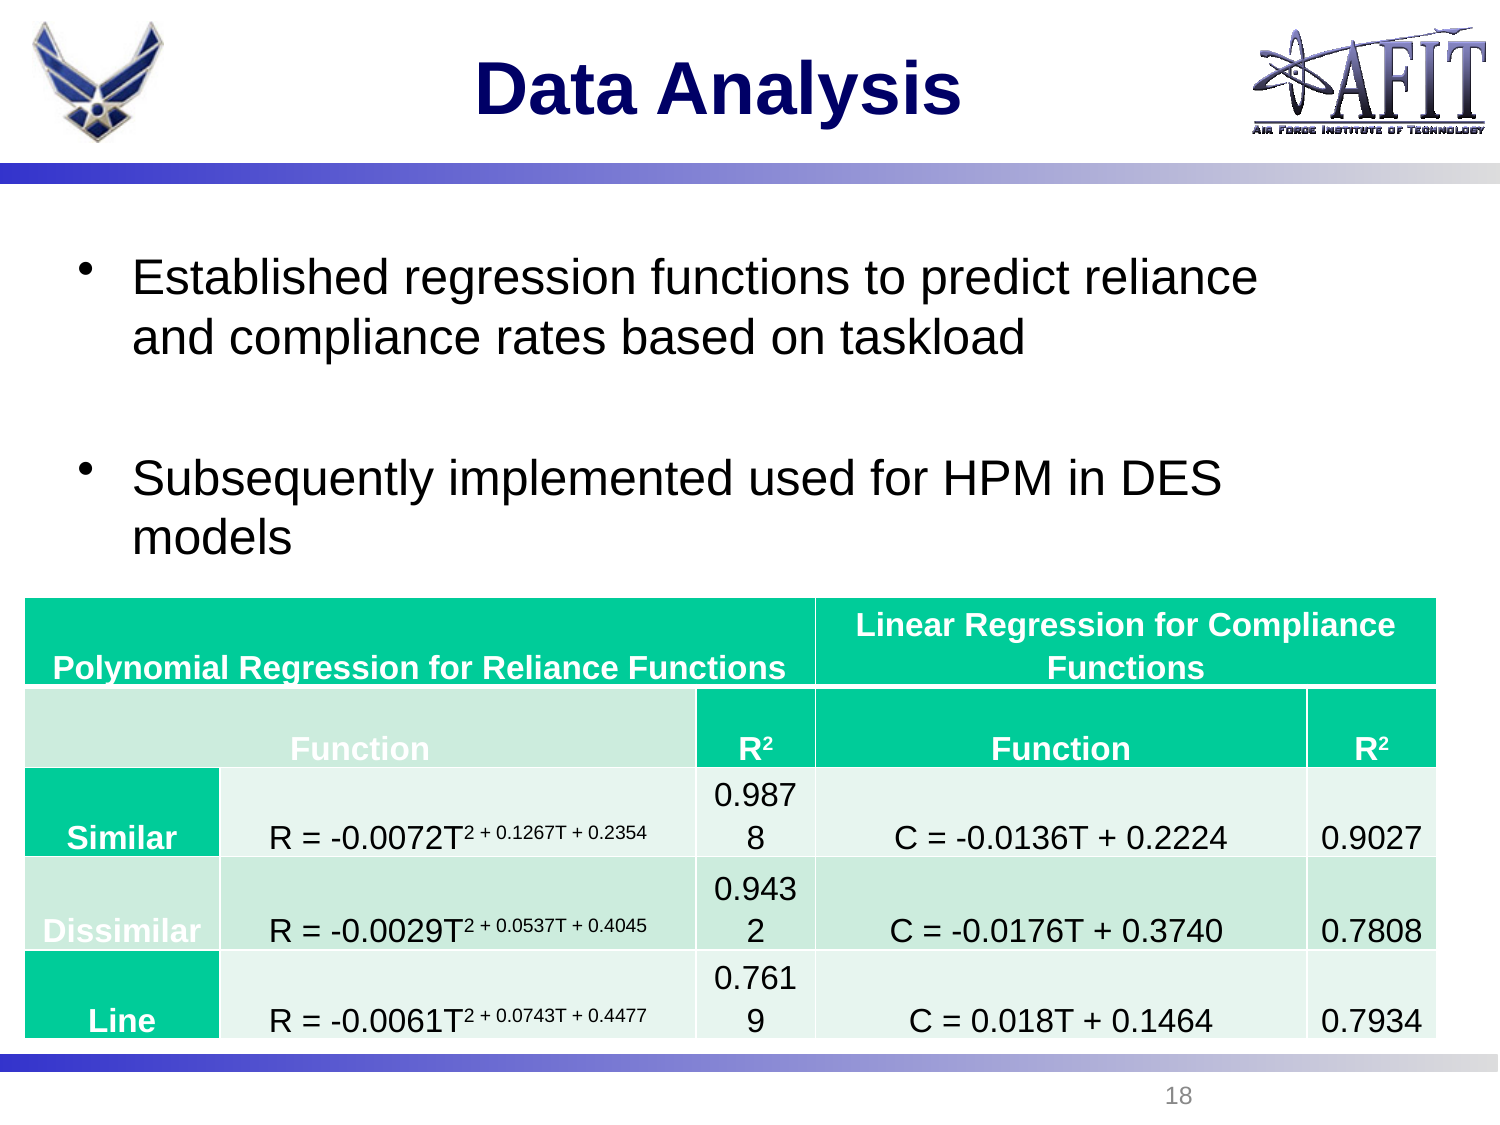

# Data Analysis
Established regression functions to predict reliance and compliance rates based on taskload
Subsequently implemented used for HPM in DES models
| Polynomial Regression for Reliance Functions | | | Linear Regression for Compliance Functions | |
| --- | --- | --- | --- | --- |
| Function | | R2 | Function | R2 |
| Similar | R = -0.0072T2 + 0.1267T + 0.2354 | 0.9878 | C = -0.0136T + 0.2224 | 0.9027 |
| Dissimilar | R = -0.0029T2 + 0.0537T + 0.4045 | 0.9432 | C = -0.0176T + 0.3740 | 0.7808 |
| Line | R = -0.0061T2 + 0.0743T + 0.4477 | 0.7619 | C = 0.018T + 0.1464 | 0.7934 |